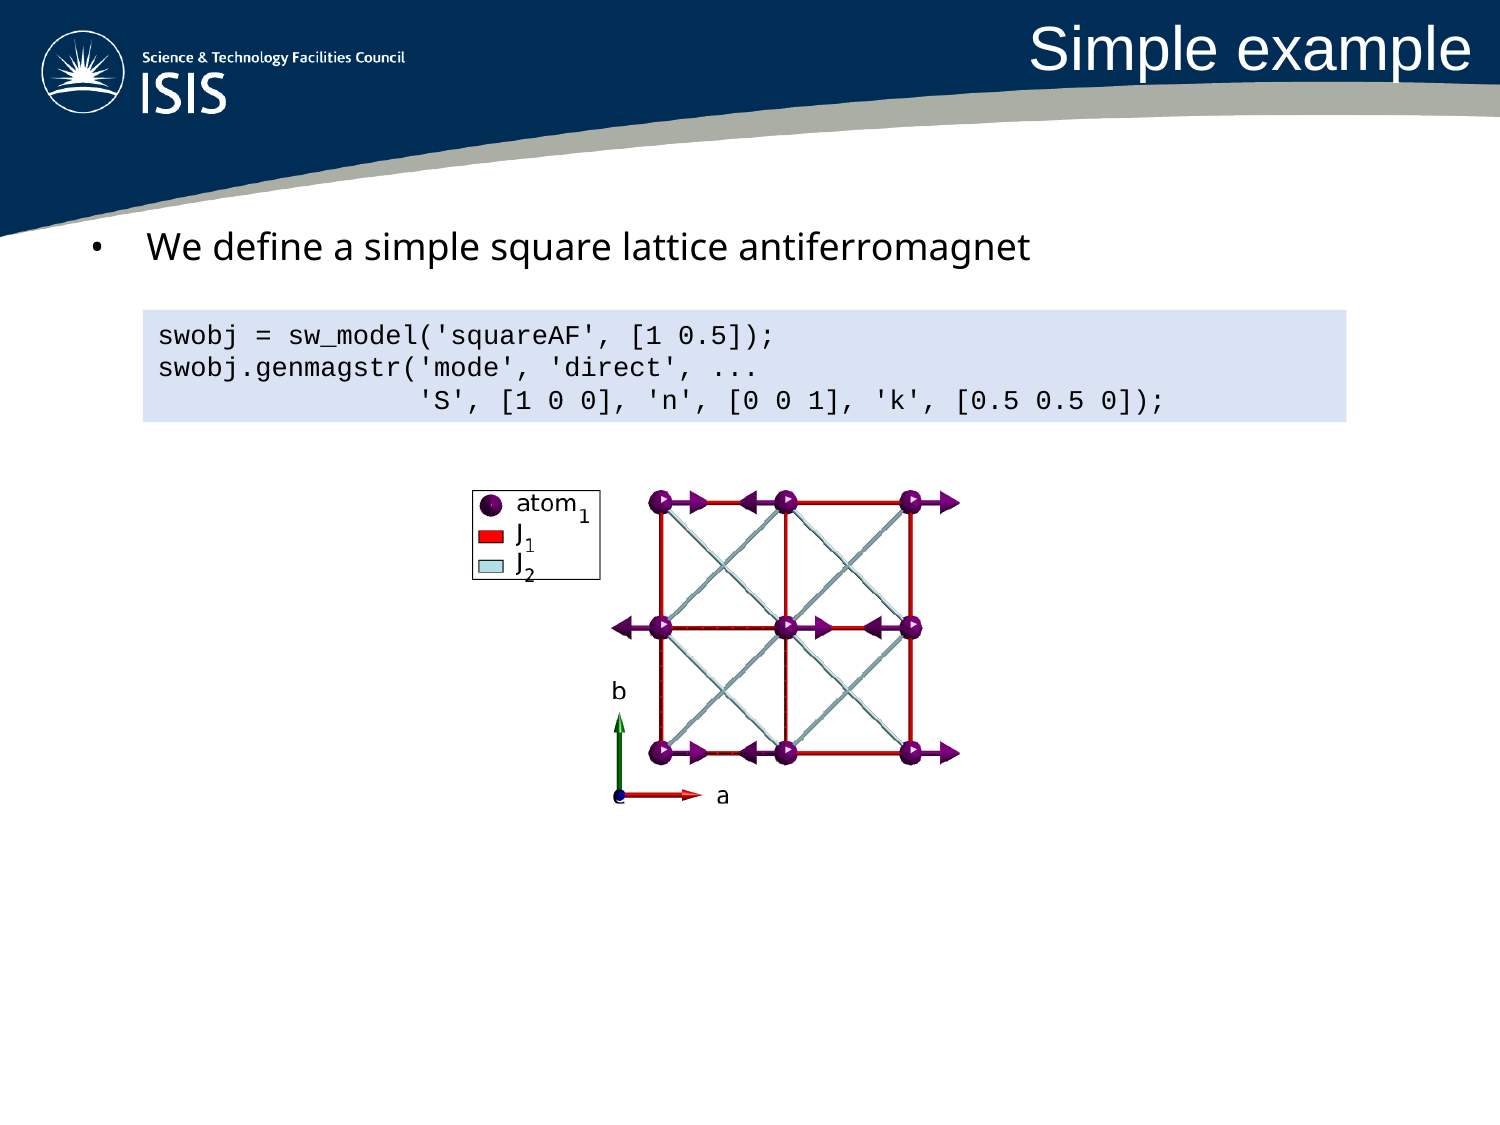

Simple example
# We define a simple square lattice antiferromagnet
swobj = sw_model('squareAF', [1 0.5]);
swobj.genmagstr('mode', 'direct', ...
 'S', [1 0 0], 'n', [0 0 1], 'k', [0.5 0.5 0]);